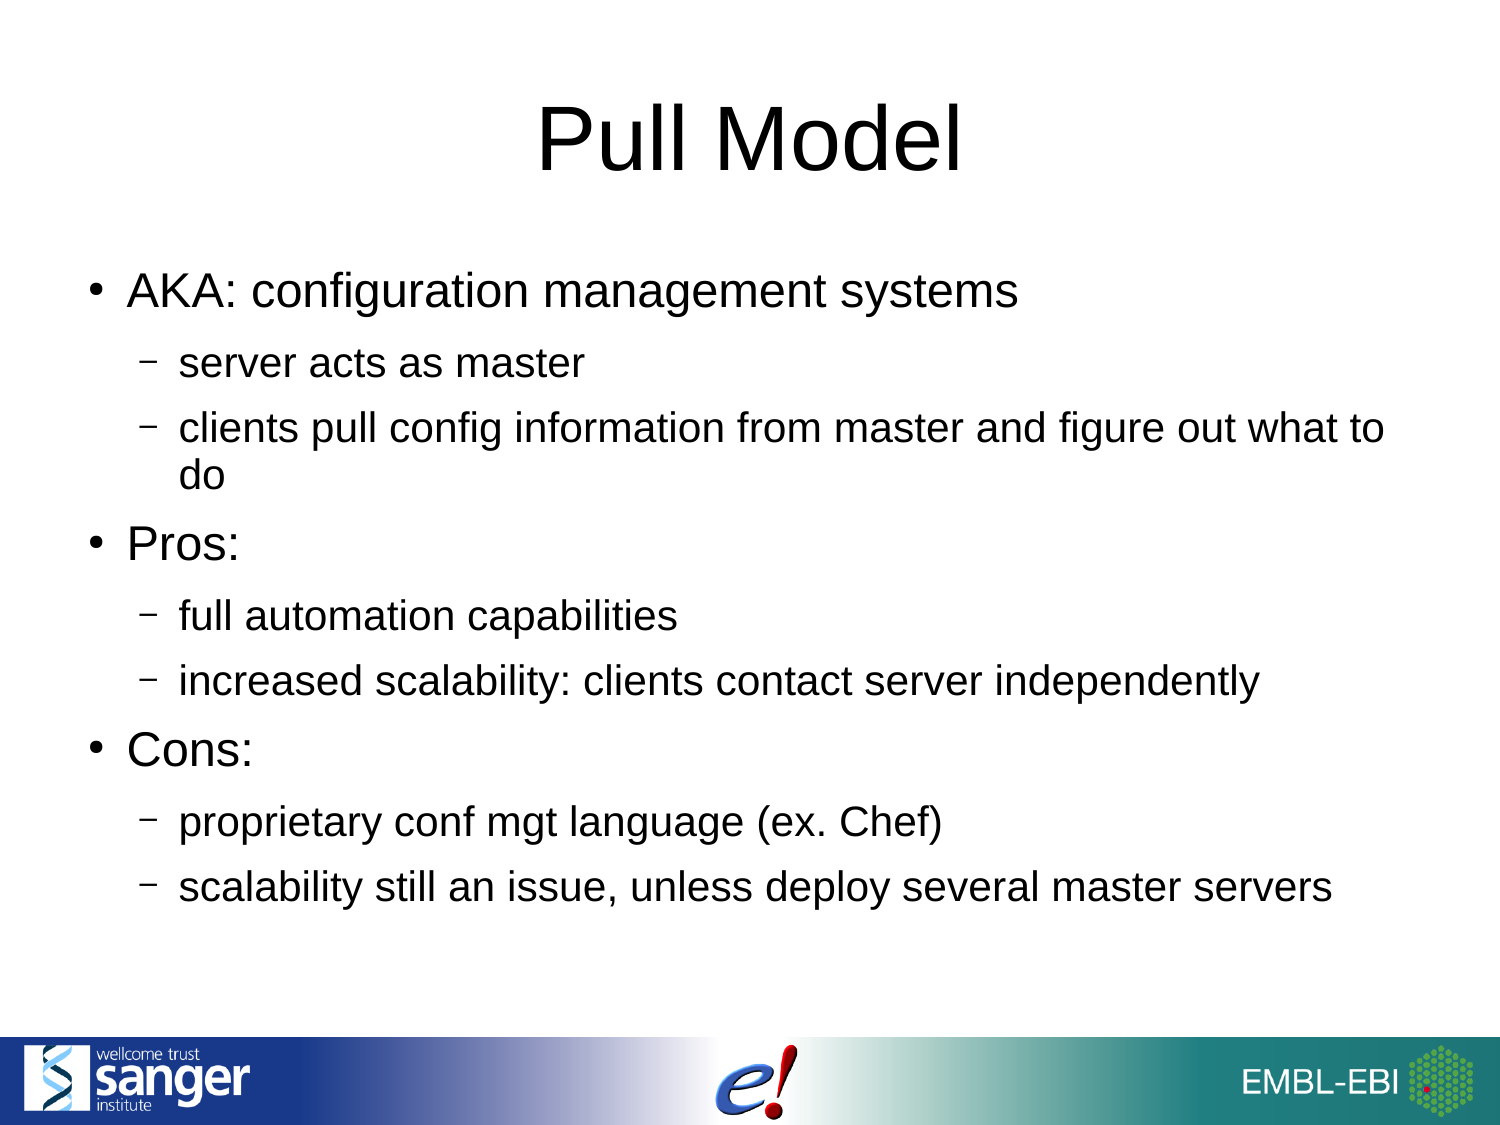

# Pull Model
AKA: configuration management systems
server acts as master
clients pull config information from master and figure out what to do
Pros:
full automation capabilities
increased scalability: clients contact server independently
Cons:
proprietary conf mgt language (ex. Chef)
scalability still an issue, unless deploy several master servers